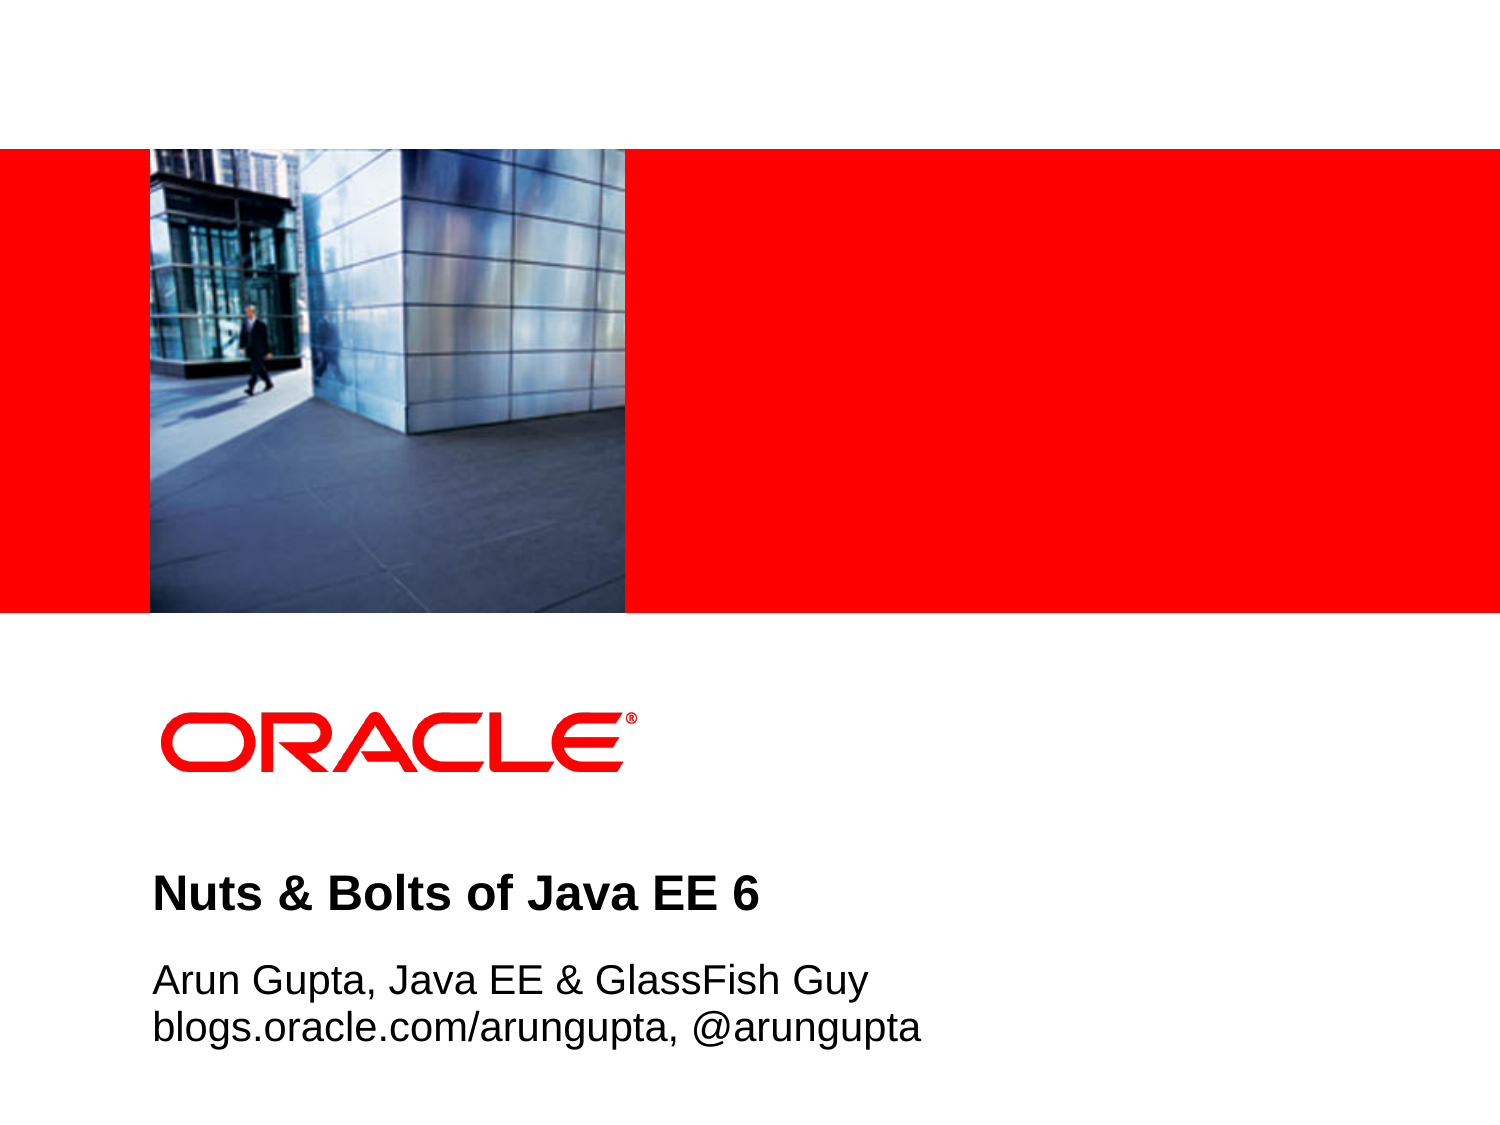

# Nuts & Bolts of Java EE 6
Arun Gupta, Java EE & GlassFish Guy
blogs.oracle.com/arungupta, @arungupta